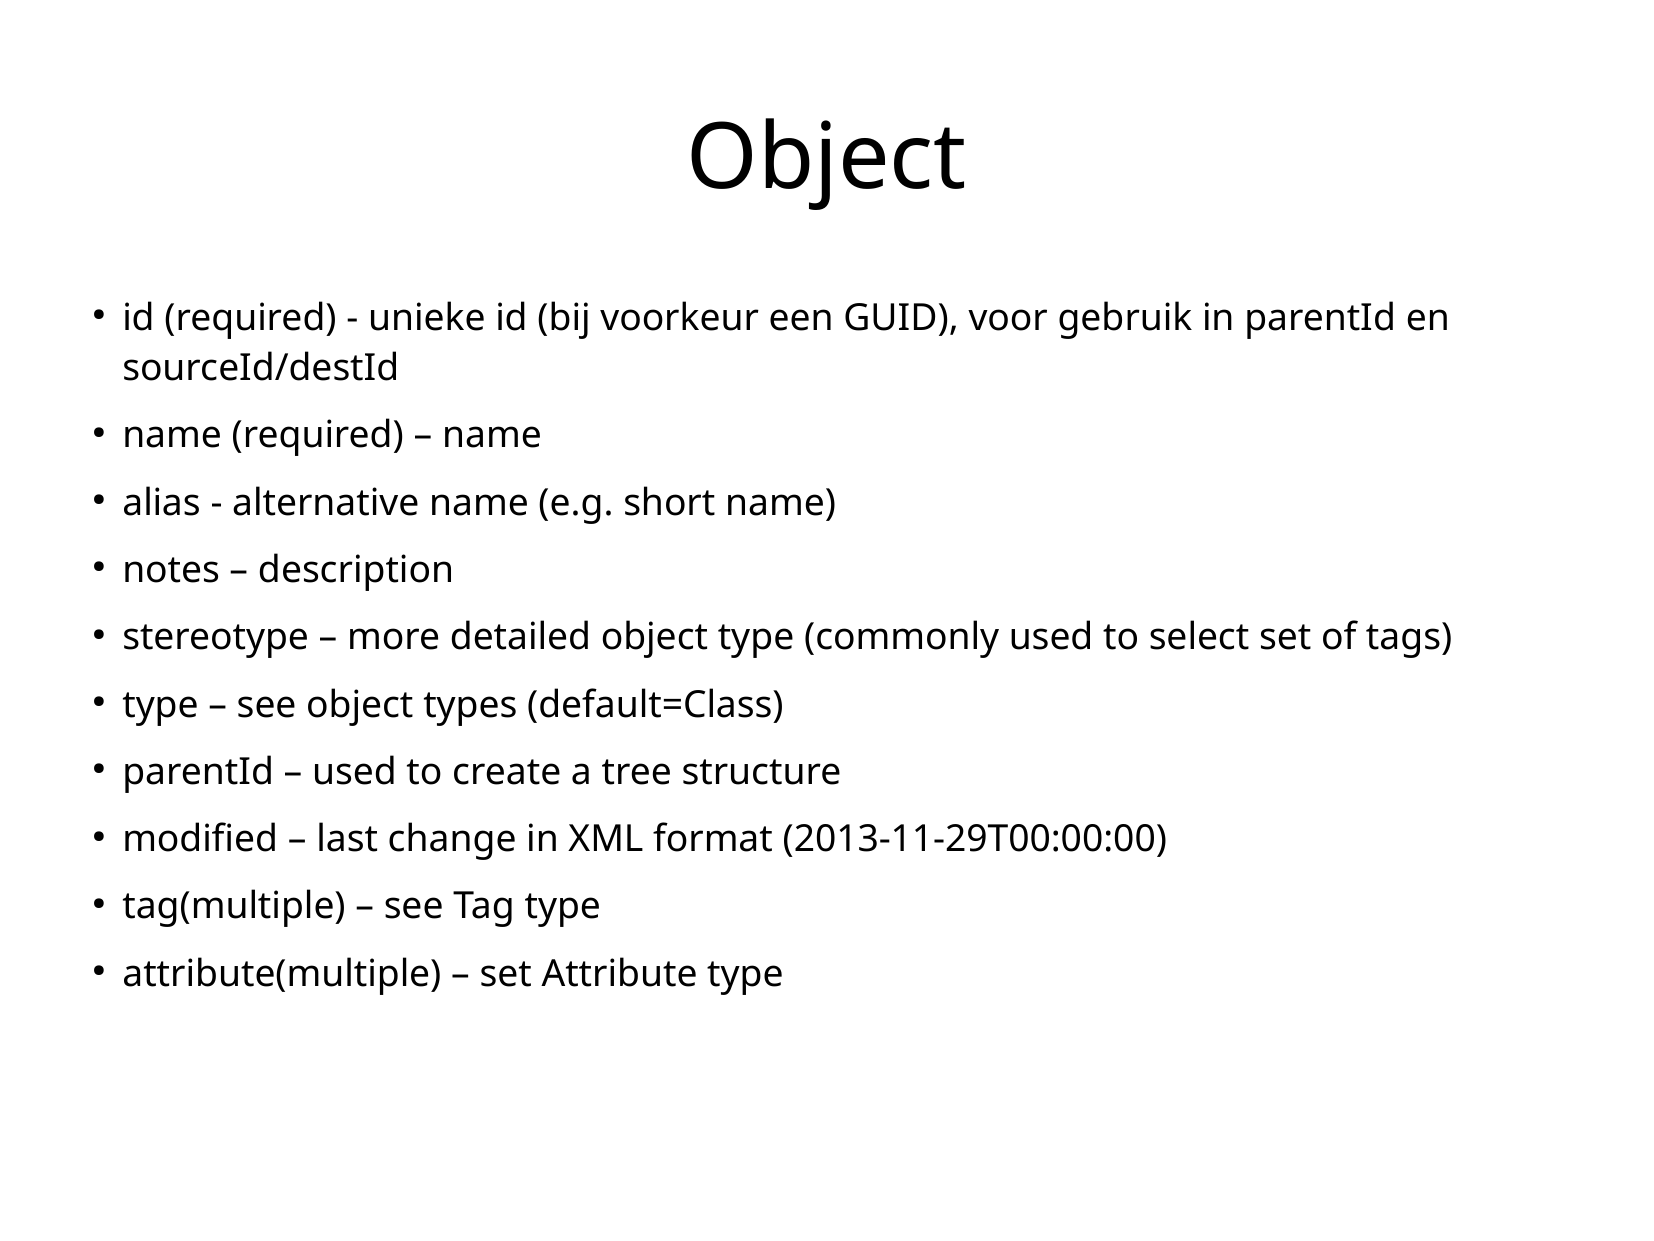

# Object
id (required) - unieke id (bij voorkeur een GUID), voor gebruik in parentId en sourceId/destId
name (required) – name
alias - alternative name (e.g. short name)
notes – description
stereotype – more detailed object type (commonly used to select set of tags)
type – see object types (default=Class)
parentId – used to create a tree structure
modified – last change in XML format (2013-11-29T00:00:00)
tag(multiple) – see Tag type
attribute(multiple) – set Attribute type